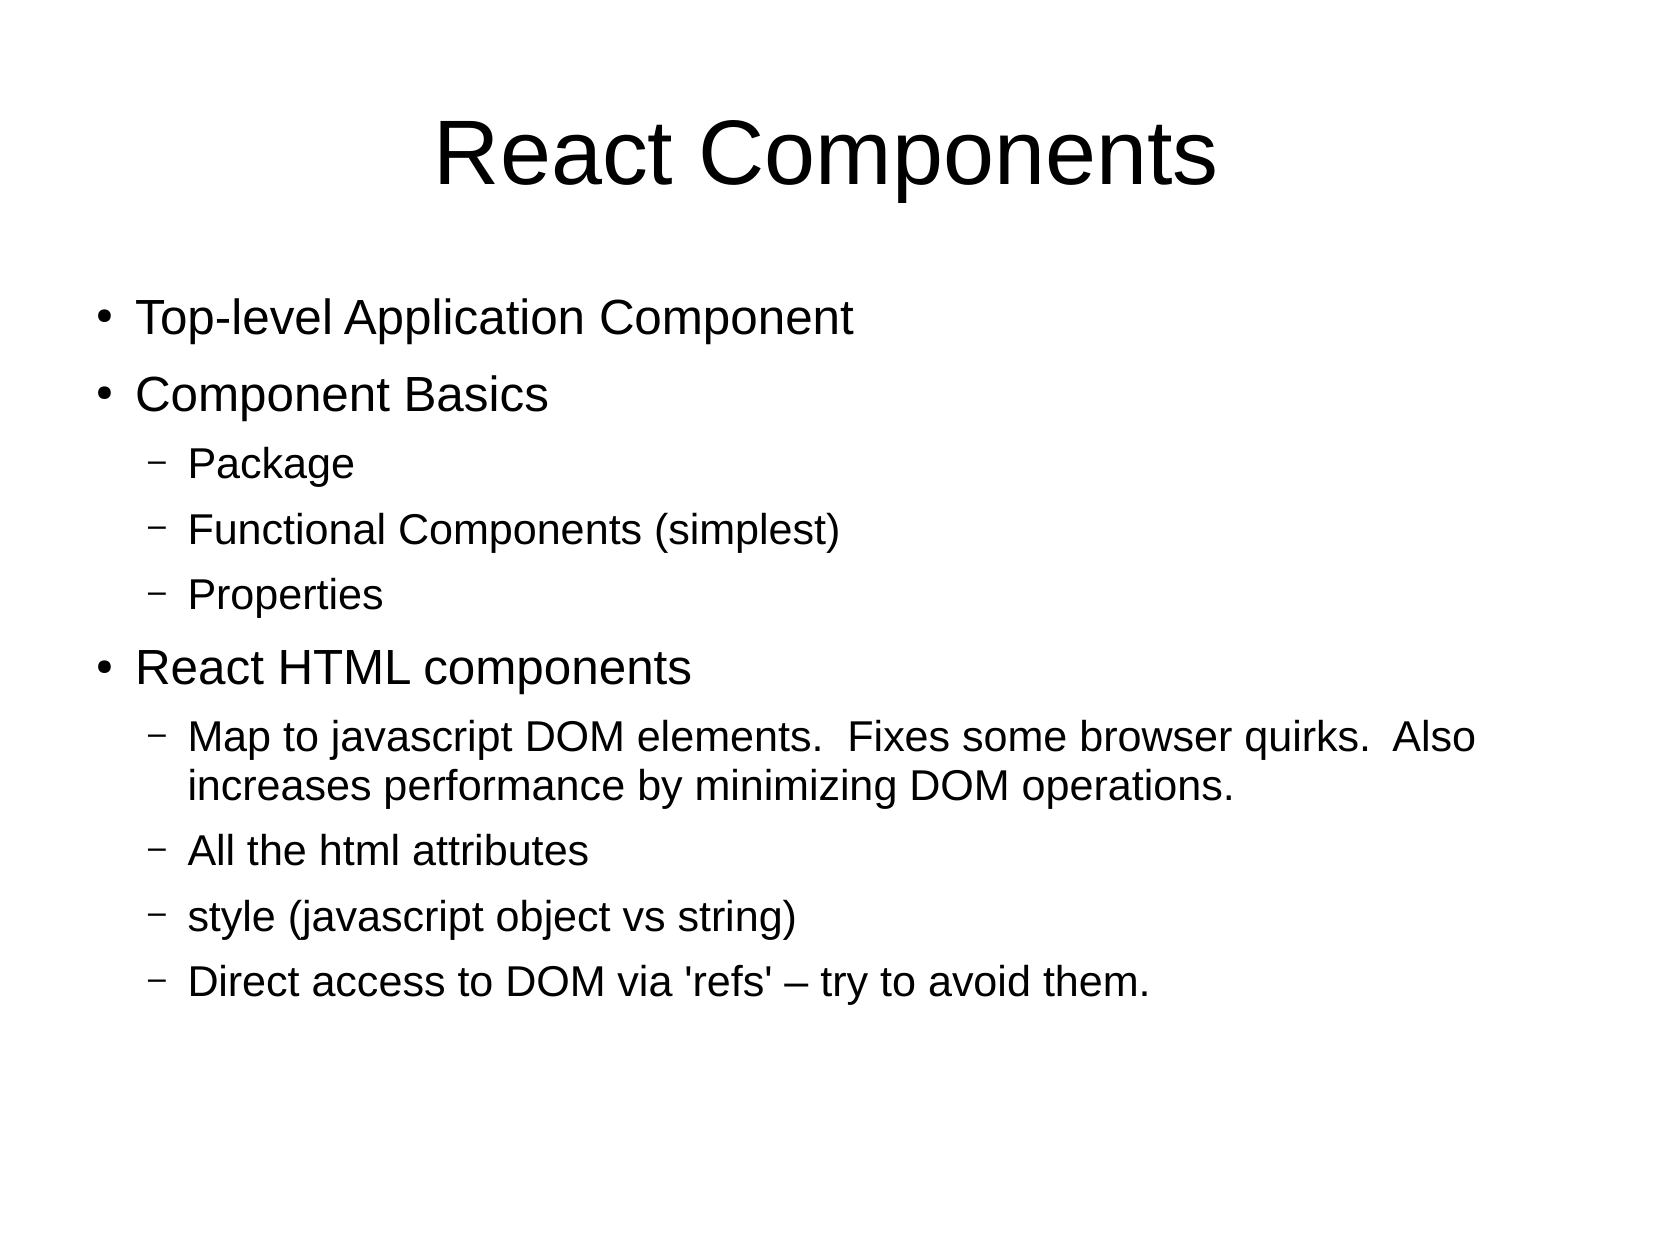

# React Components
Top-level Application Component
Component Basics
Package
Functional Components (simplest)
Properties
React HTML components
Map to javascript DOM elements. Fixes some browser quirks. Also increases performance by minimizing DOM operations.
All the html attributes
style (javascript object vs string)
Direct access to DOM via 'refs' – try to avoid them.